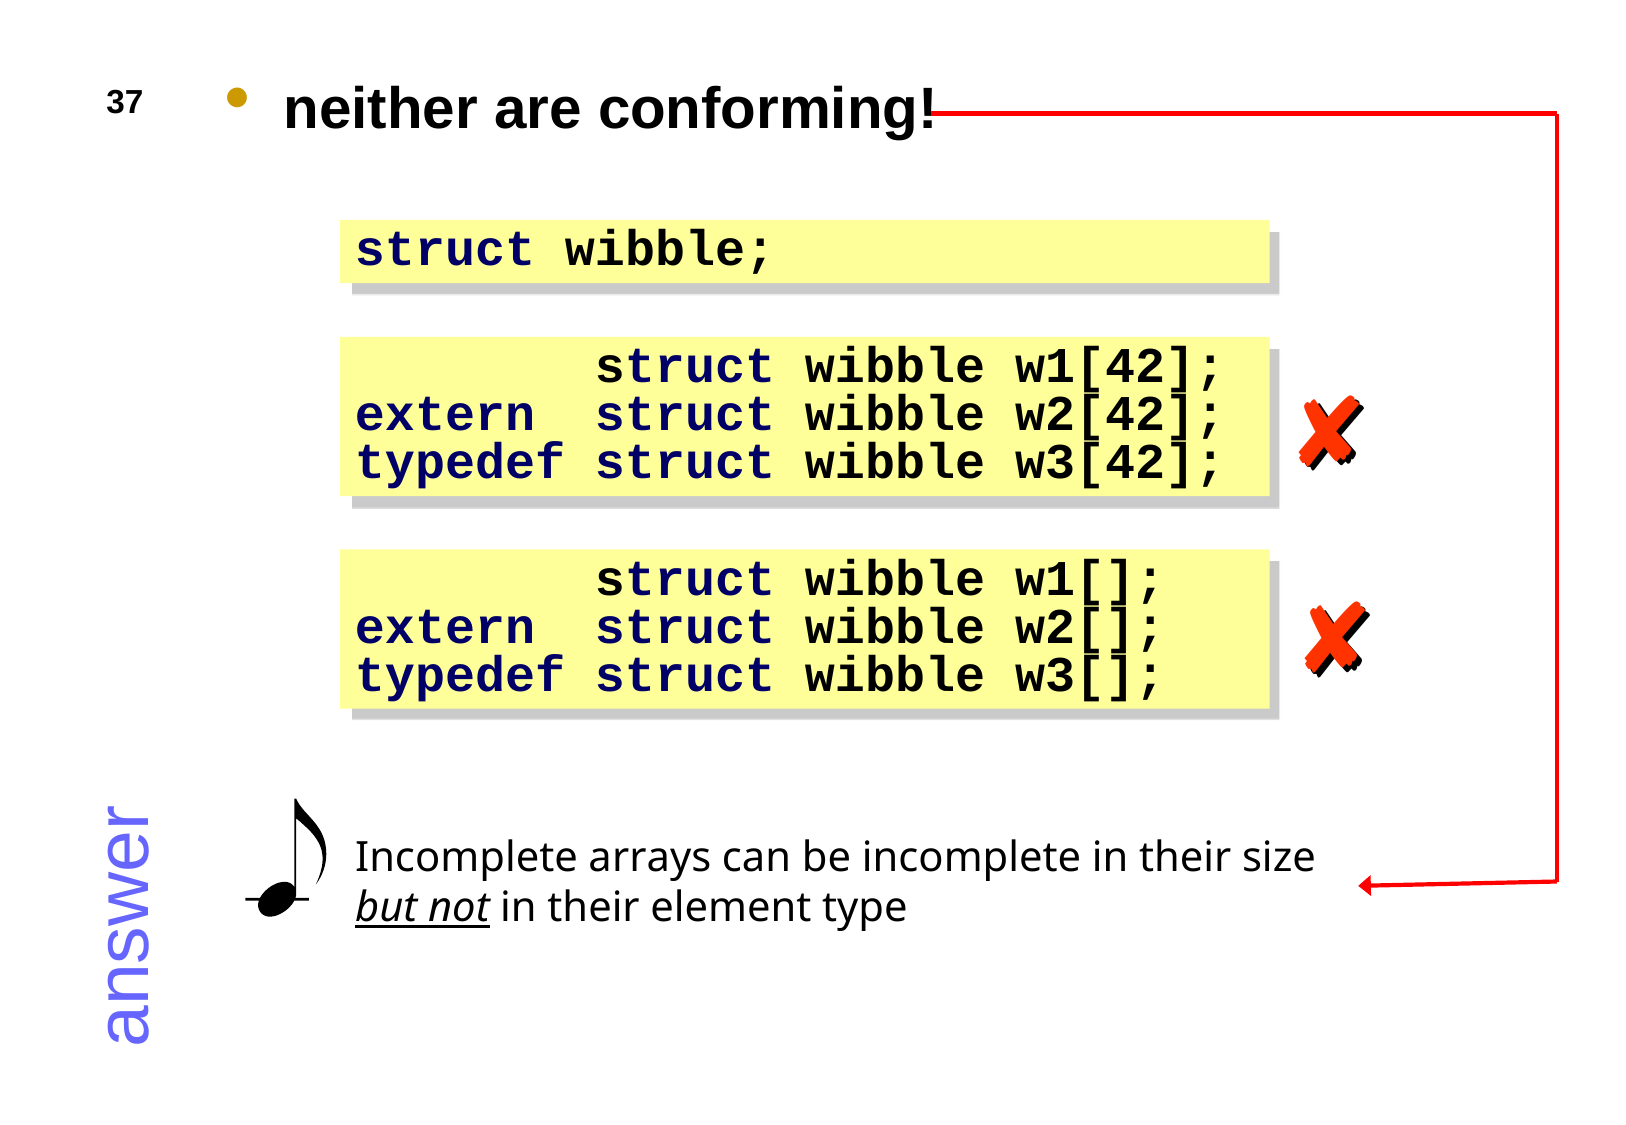

37
neither are conforming!
struct wibble;
 struct wibble w1[42];
extern struct wibble w2[42];
typedef struct wibble w3[42];

 struct wibble w1[];
extern struct wibble w2[];
typedef struct wibble w3[];

# answer
Incomplete arrays can be incomplete in their size
but not in their element type